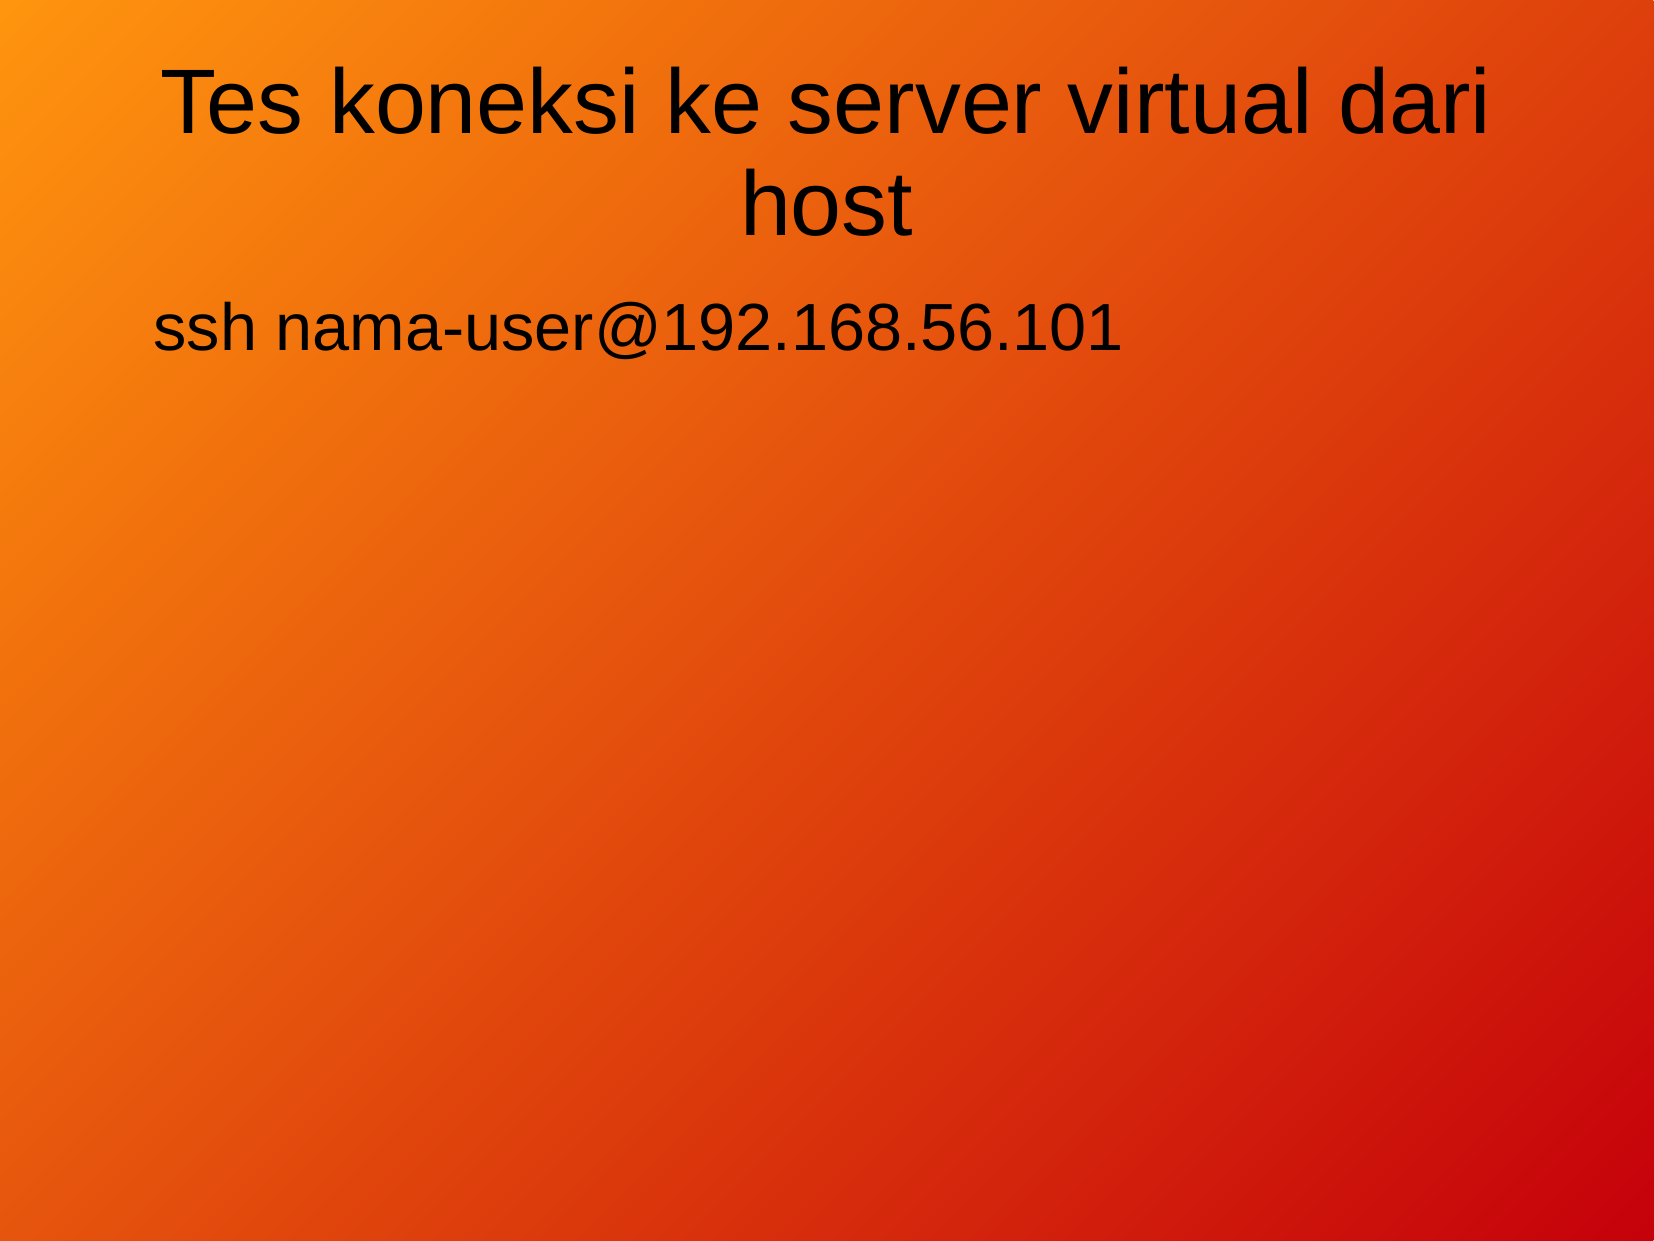

# Tes koneksi ke server virtual dari host
ssh nama-user@192.168.56.101